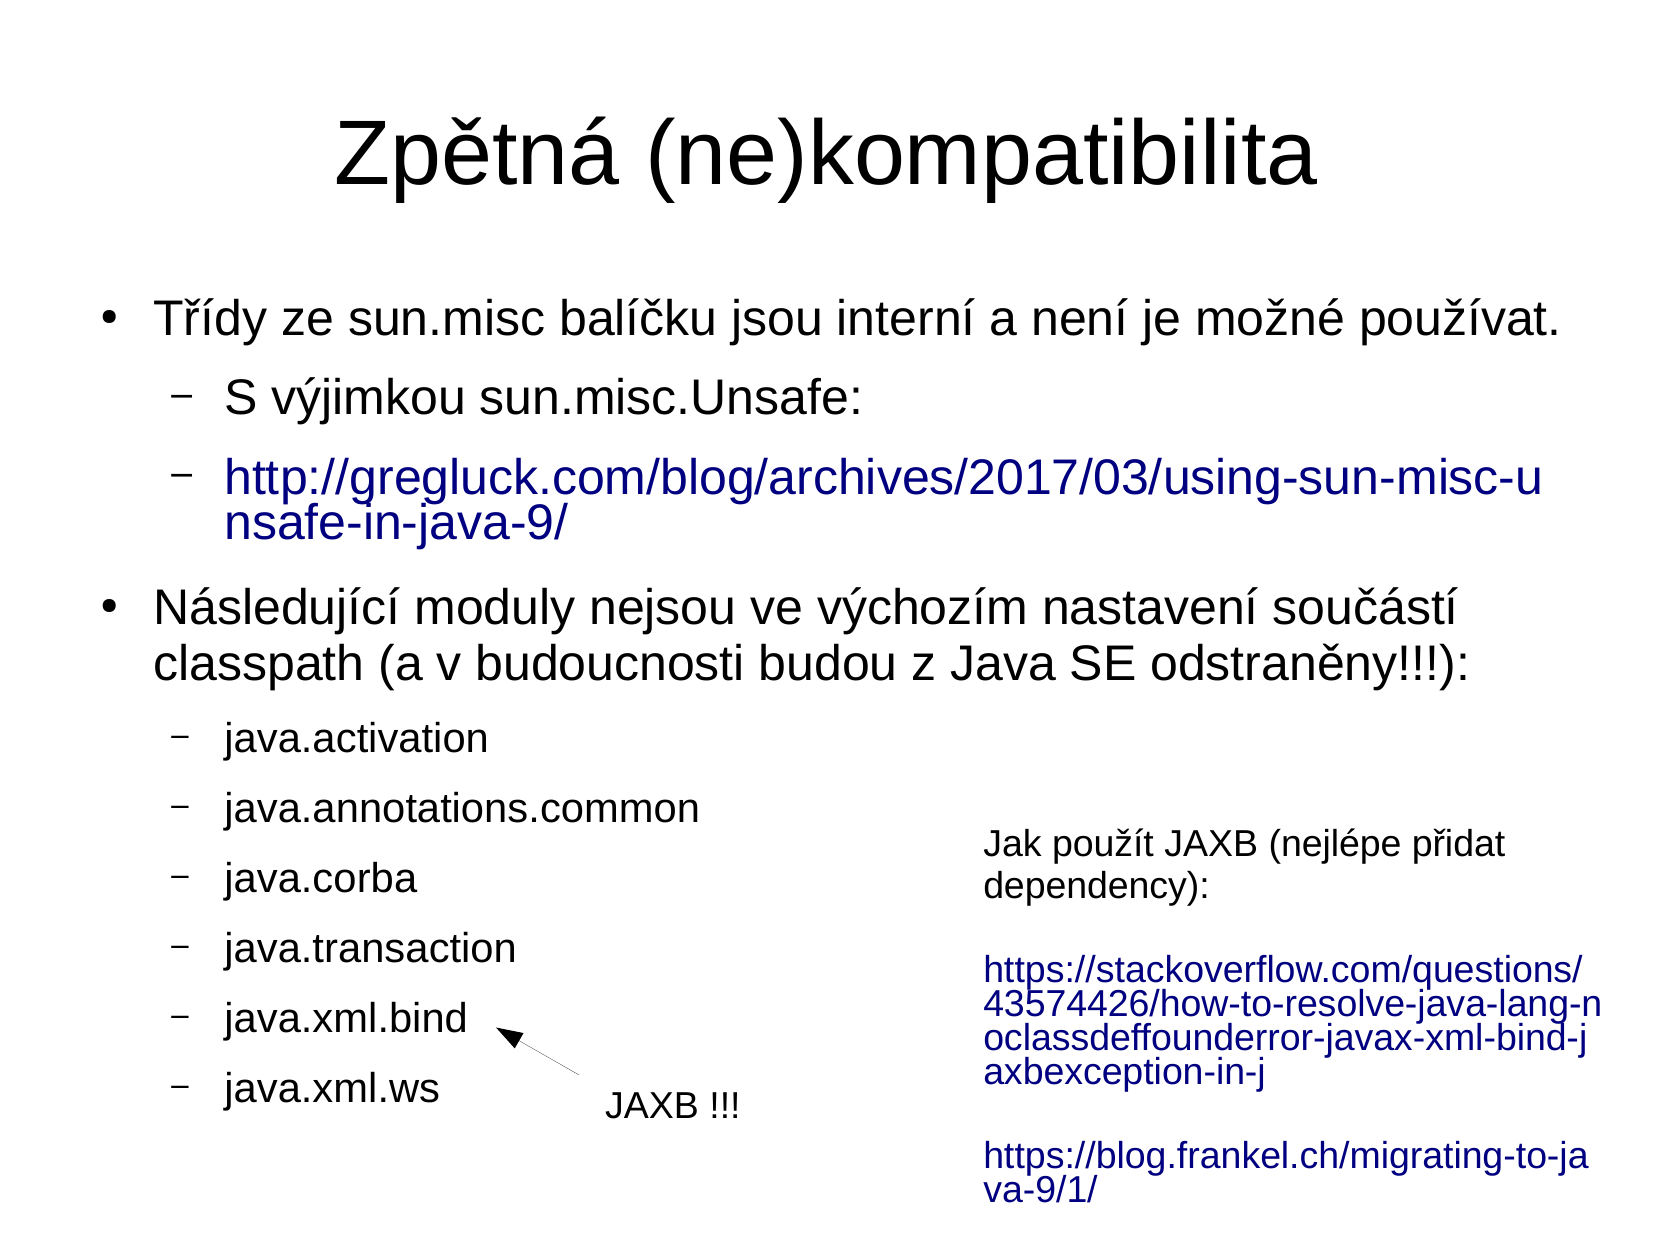

# Zpětná (ne)kompatibilita
Třídy ze sun.misc balíčku jsou interní a není je možné používat.
S výjimkou sun.misc.Unsafe:
http://gregluck.com/blog/archives/2017/03/using-sun-misc-unsafe-in-java-9/
Následující moduly nejsou ve výchozím nastavení součástí classpath (a v budoucnosti budou z Java SE odstraněny!!!):
java.activation
java.annotations.common
java.corba
java.transaction
java.xml.bind
java.xml.ws
Jak použít JAXB (nejlépe přidat dependency):
https://stackoverflow.com/questions/43574426/how-to-resolve-java-lang-noclassdeffounderror-javax-xml-bind-jaxbexception-in-j
https://blog.frankel.ch/migrating-to-java-9/1/
JAXB !!!